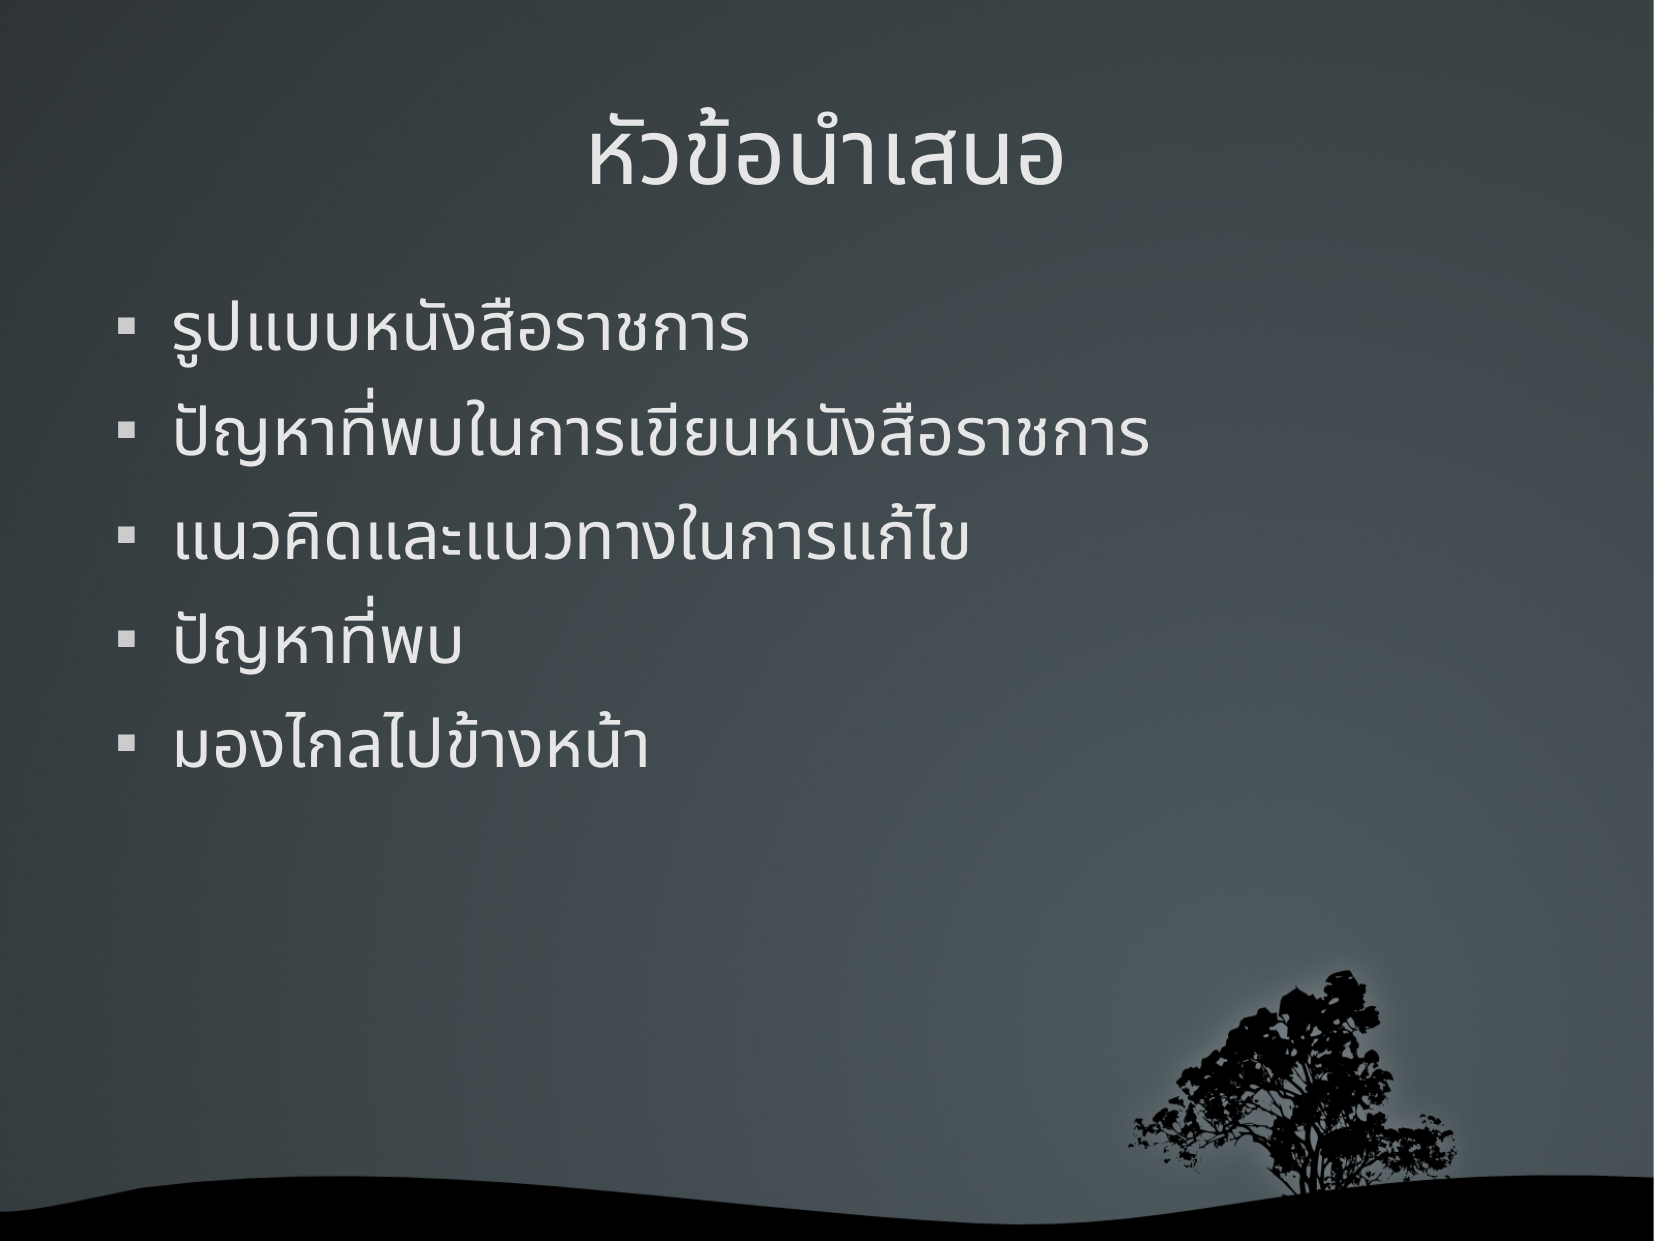

# หัวข้อนำเสนอ
รูปแบบหนังสือราชการ
ปัญหาที่พบในการเขียนหนังสือราชการ
แนวคิดและแนวทางในการแก้ไข
ปัญหาที่พบ
มองไกลไปข้างหน้า